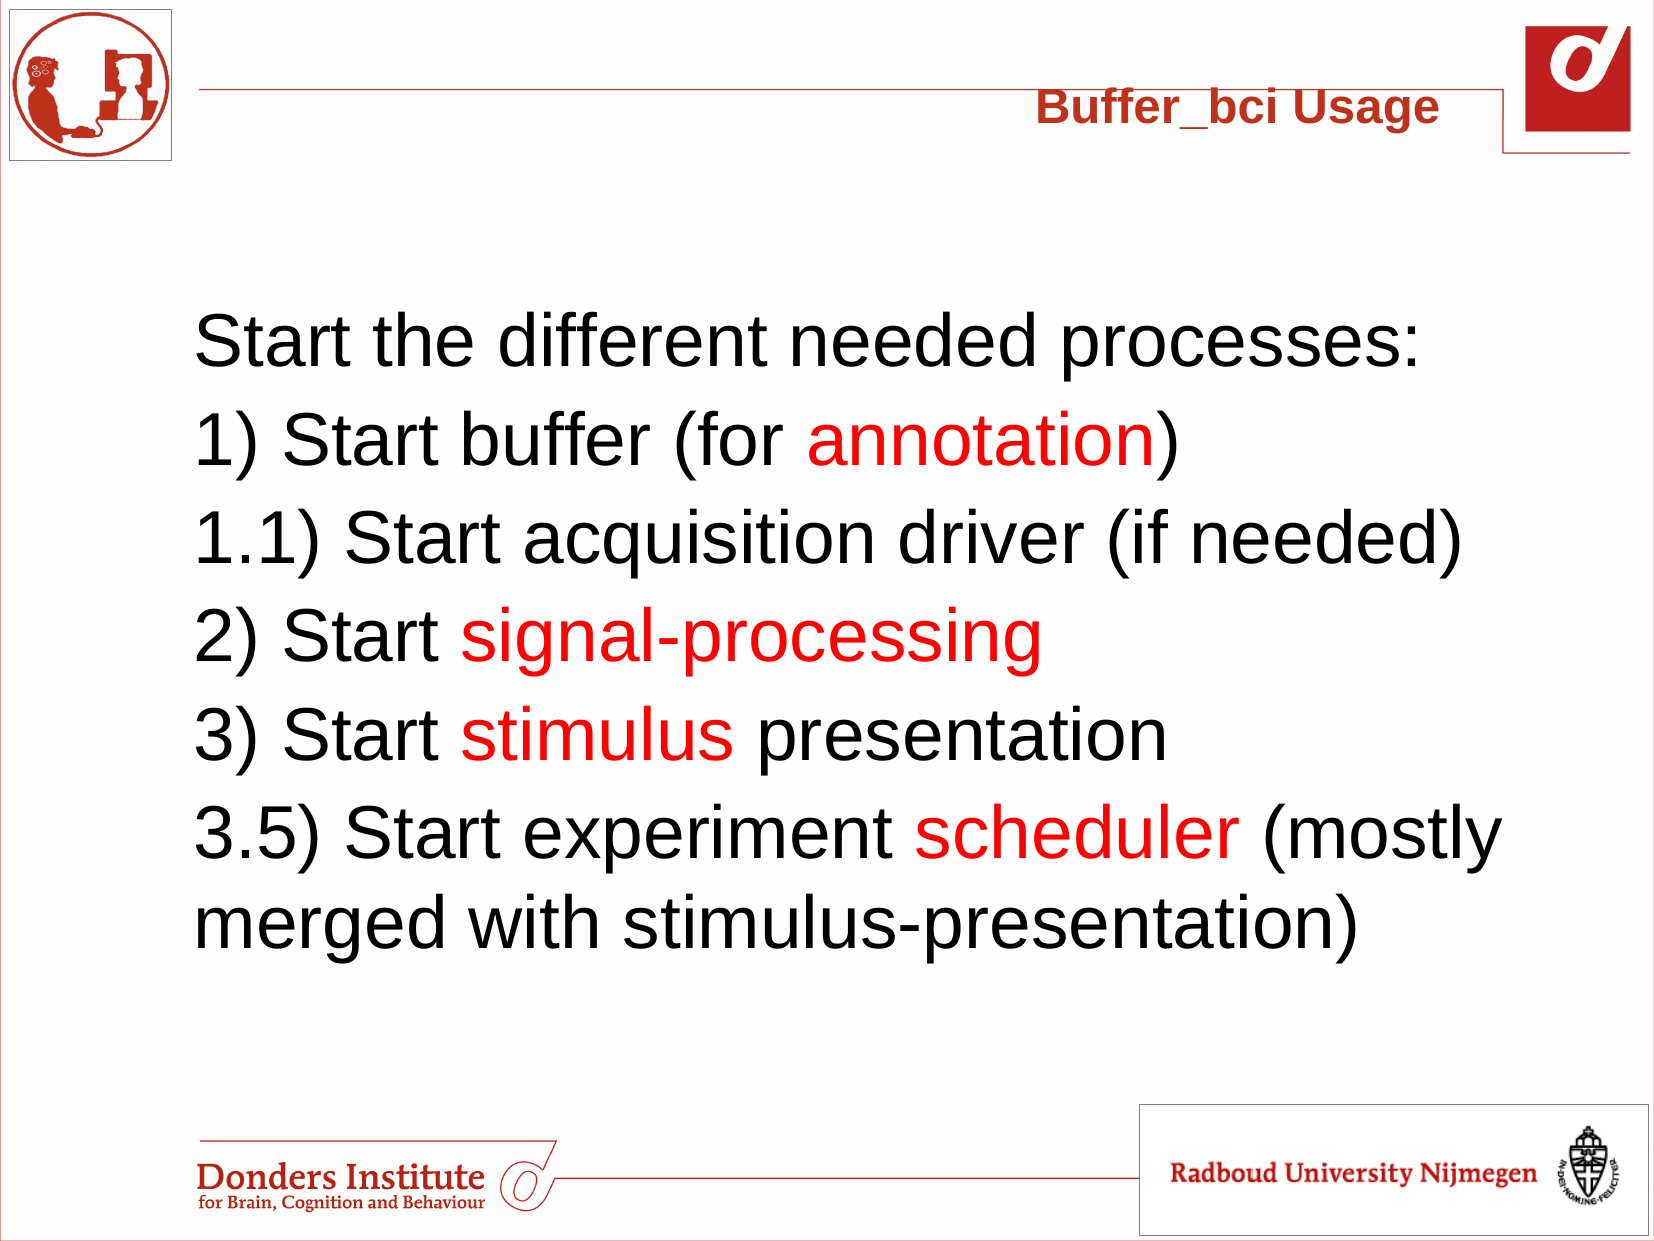

# Buffer_bci Usage
Start the different needed processes:
1) Start buffer (for annotation)
1.1) Start acquisition driver (if needed)
2) Start signal-processing
3) Start stimulus presentation
3.5) Start experiment scheduler (mostly merged with stimulus-presentation)